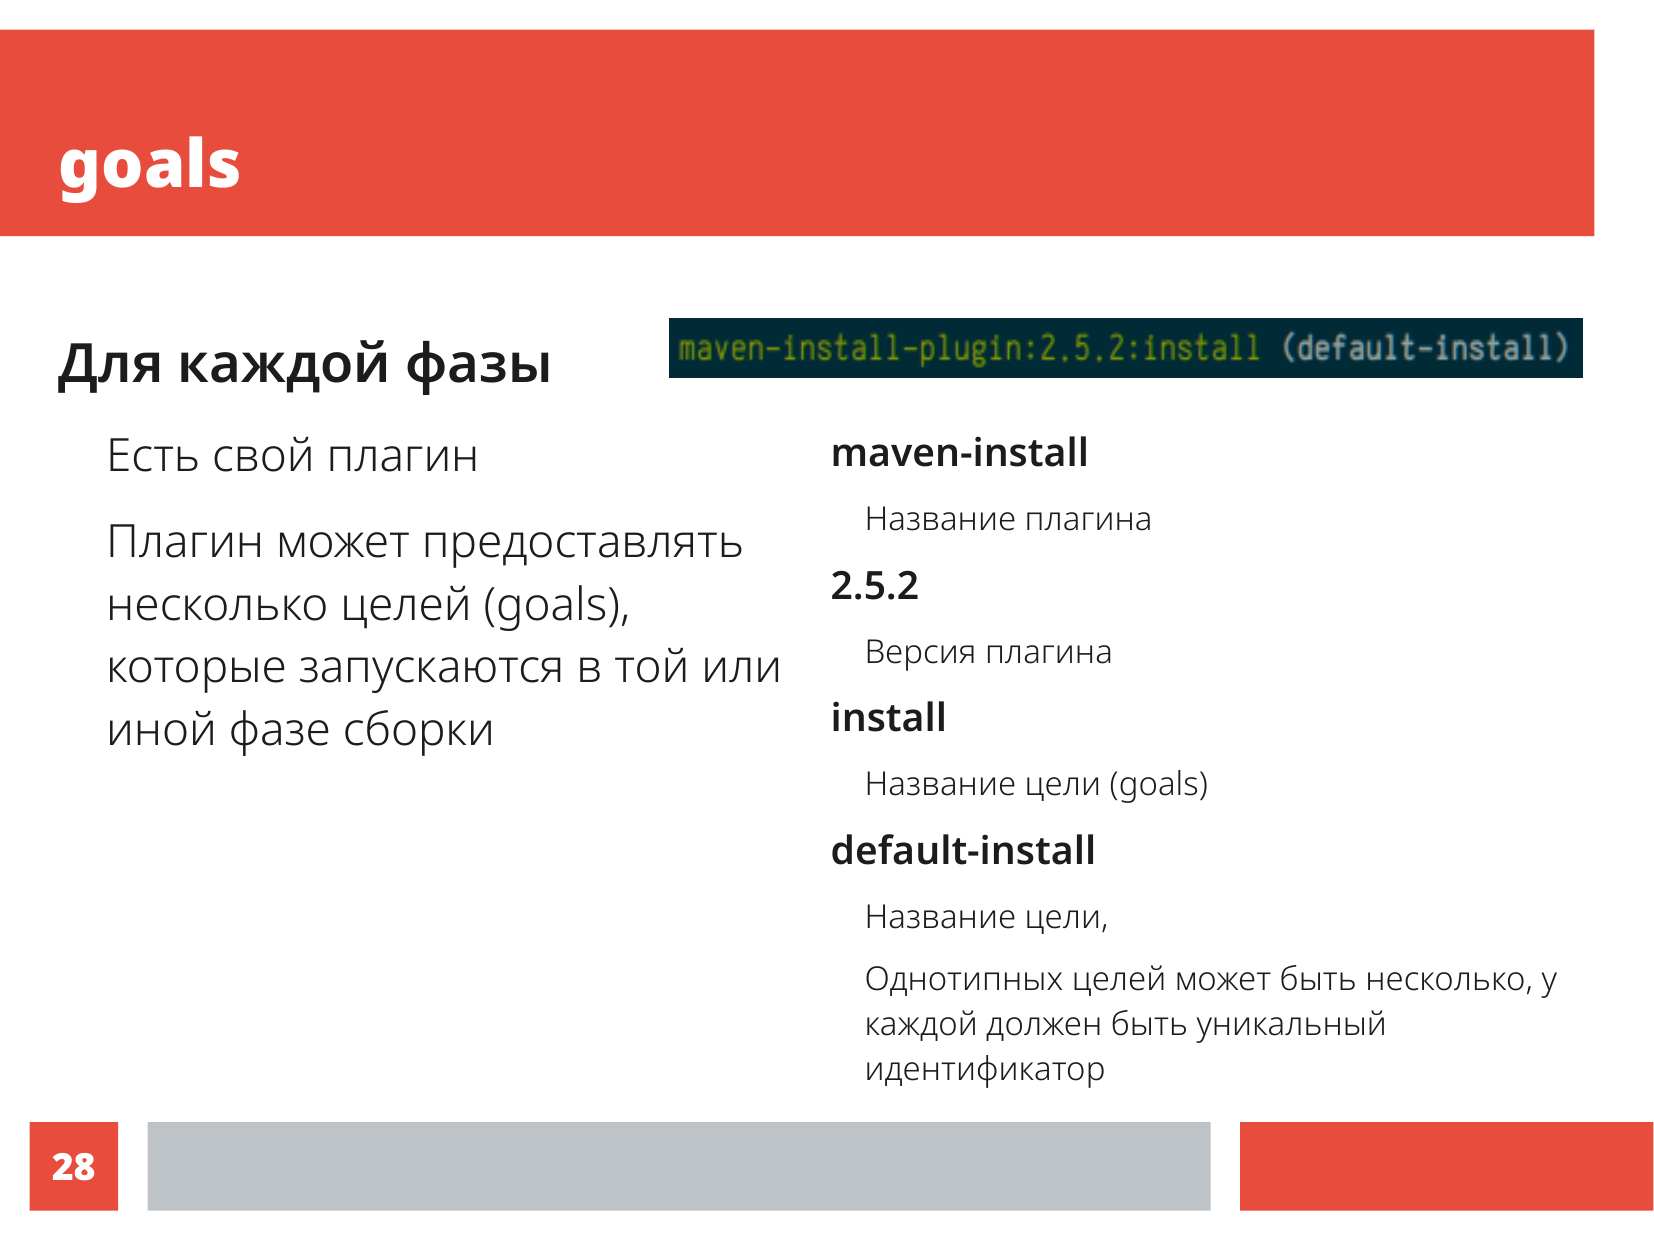

# goals
Для каждой фазы
Есть свой плагин
Плагин может предоставлять несколько целей (goals), которые запускаются в той или иной фазе сборки
maven-install
Название плагина
2.5.2
Версия плагина
install
Название цели (goals)
default-install
Название цели,
Однотипных целей может быть несколько, у каждой должен быть уникальный идентификатор
28